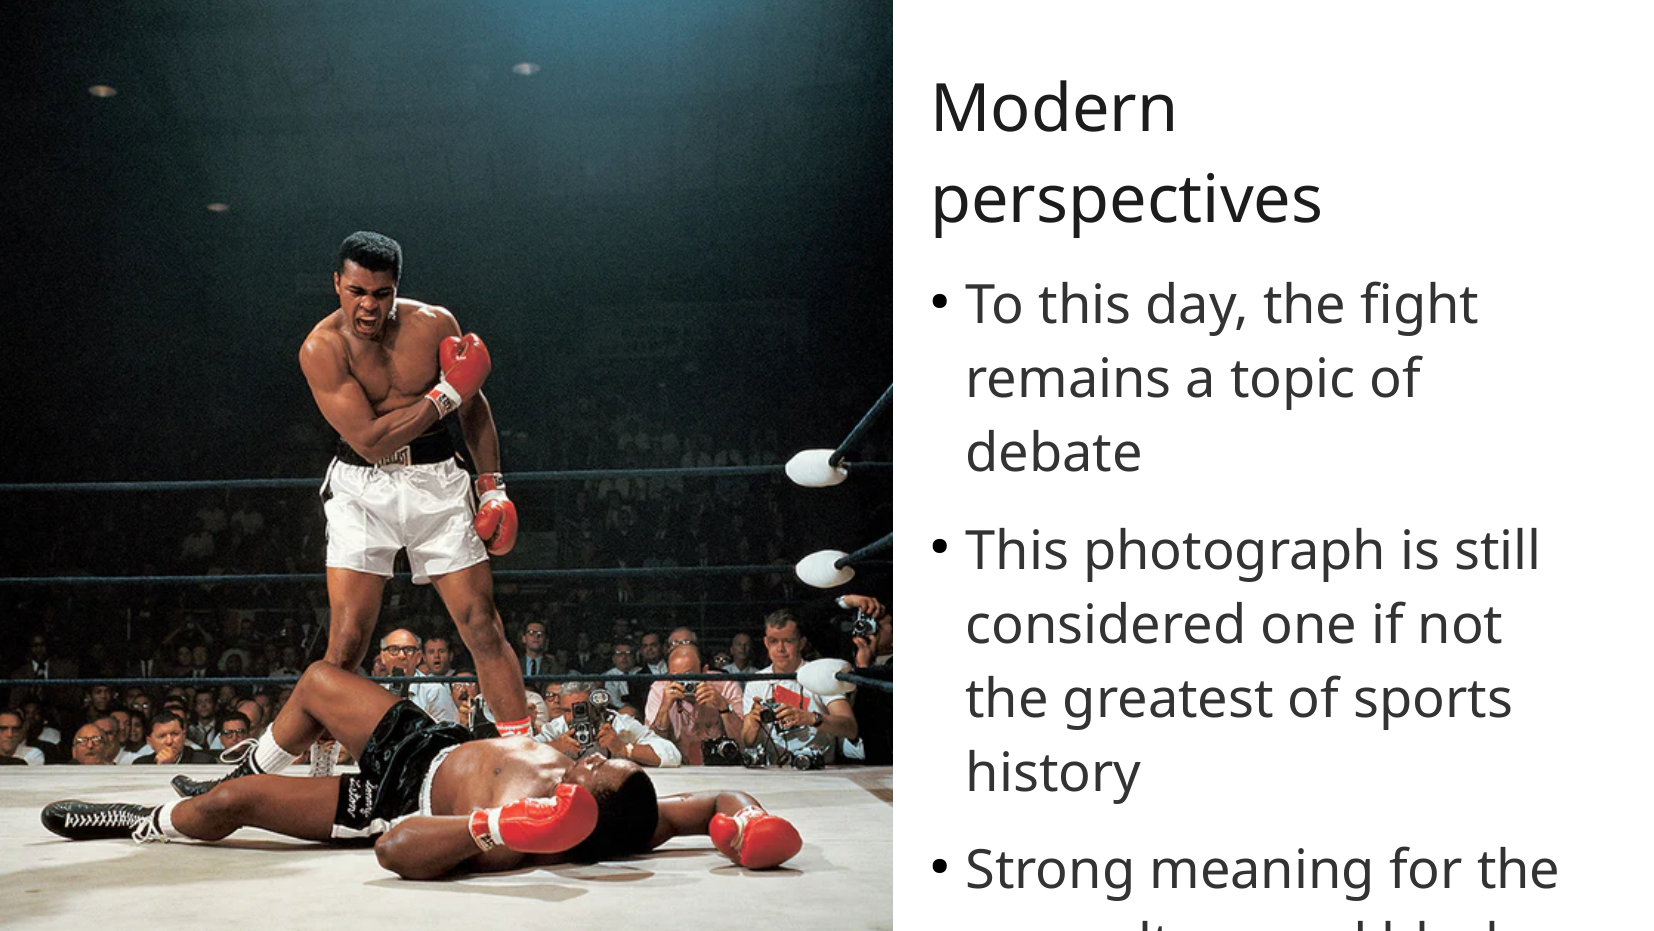

Modern perspectives
To this day, the fight remains a topic of debate
This photograph is still considered one if not the greatest of sports history
Strong meaning for the pop culture and black civil rights